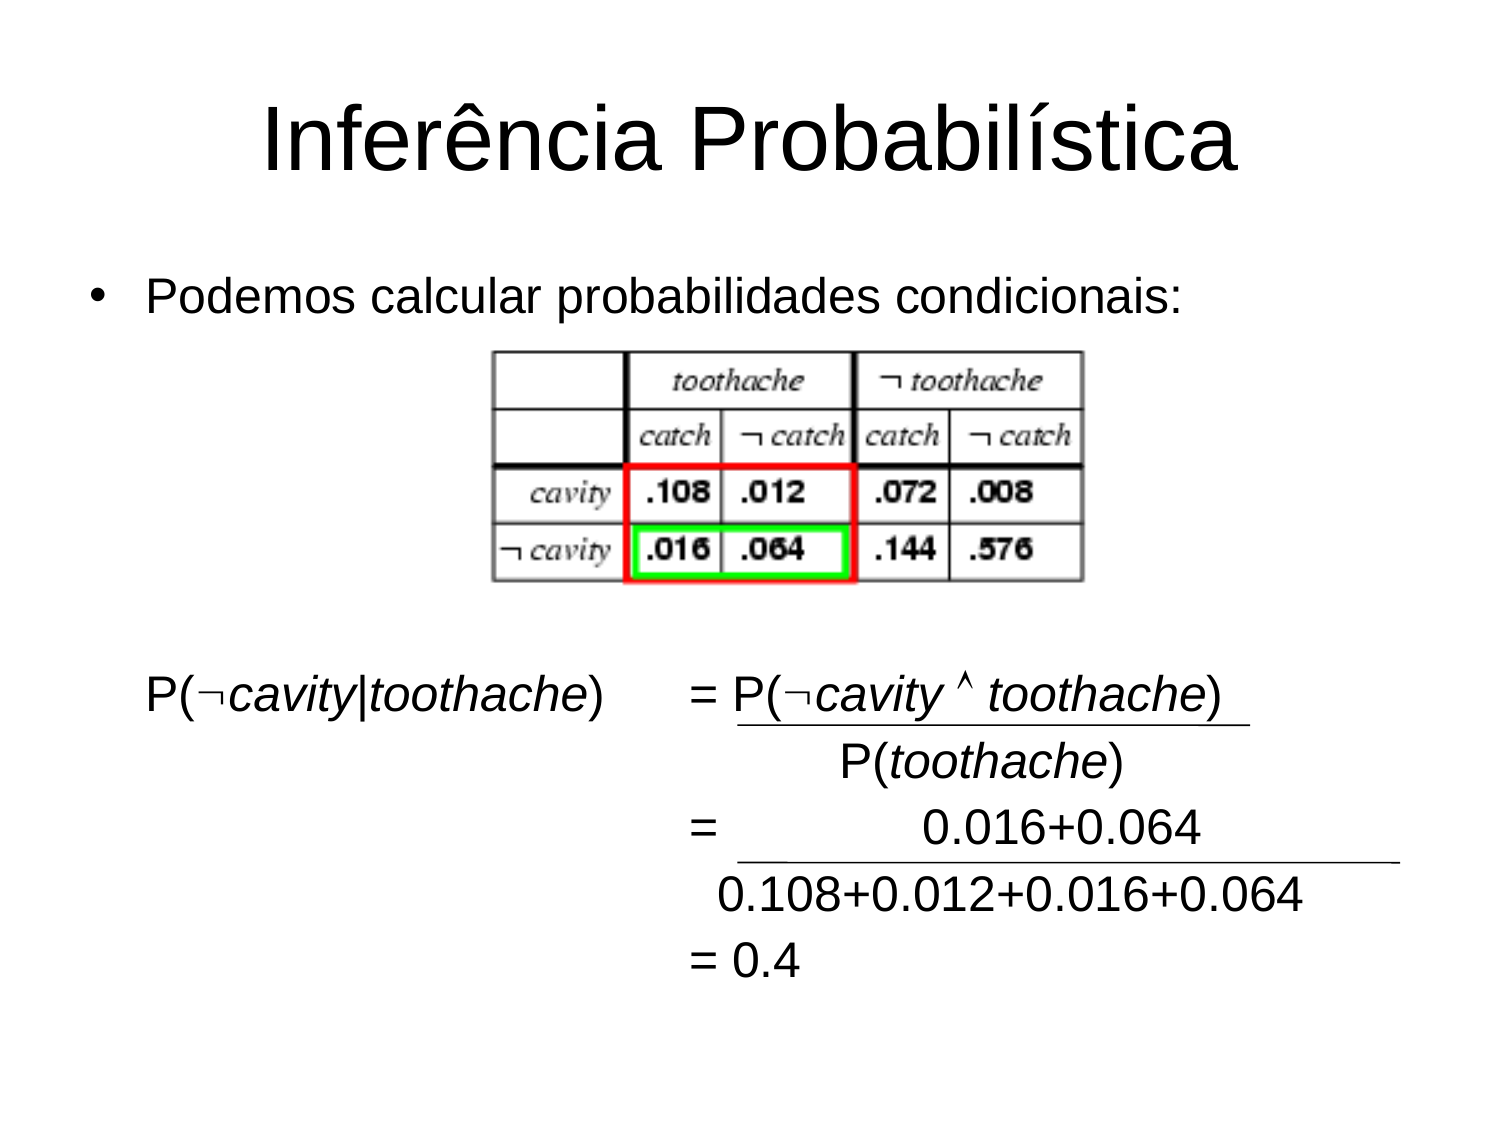

Inferência Probabilística
# Podemos calcular probabilidades condicionais:
	P(cavity|toothache) 	= P(cavity  toothache)
						P(toothache)
					= 	 0.016+0.064
					 0.108+0.012+0.016+0.064
					= 0.4